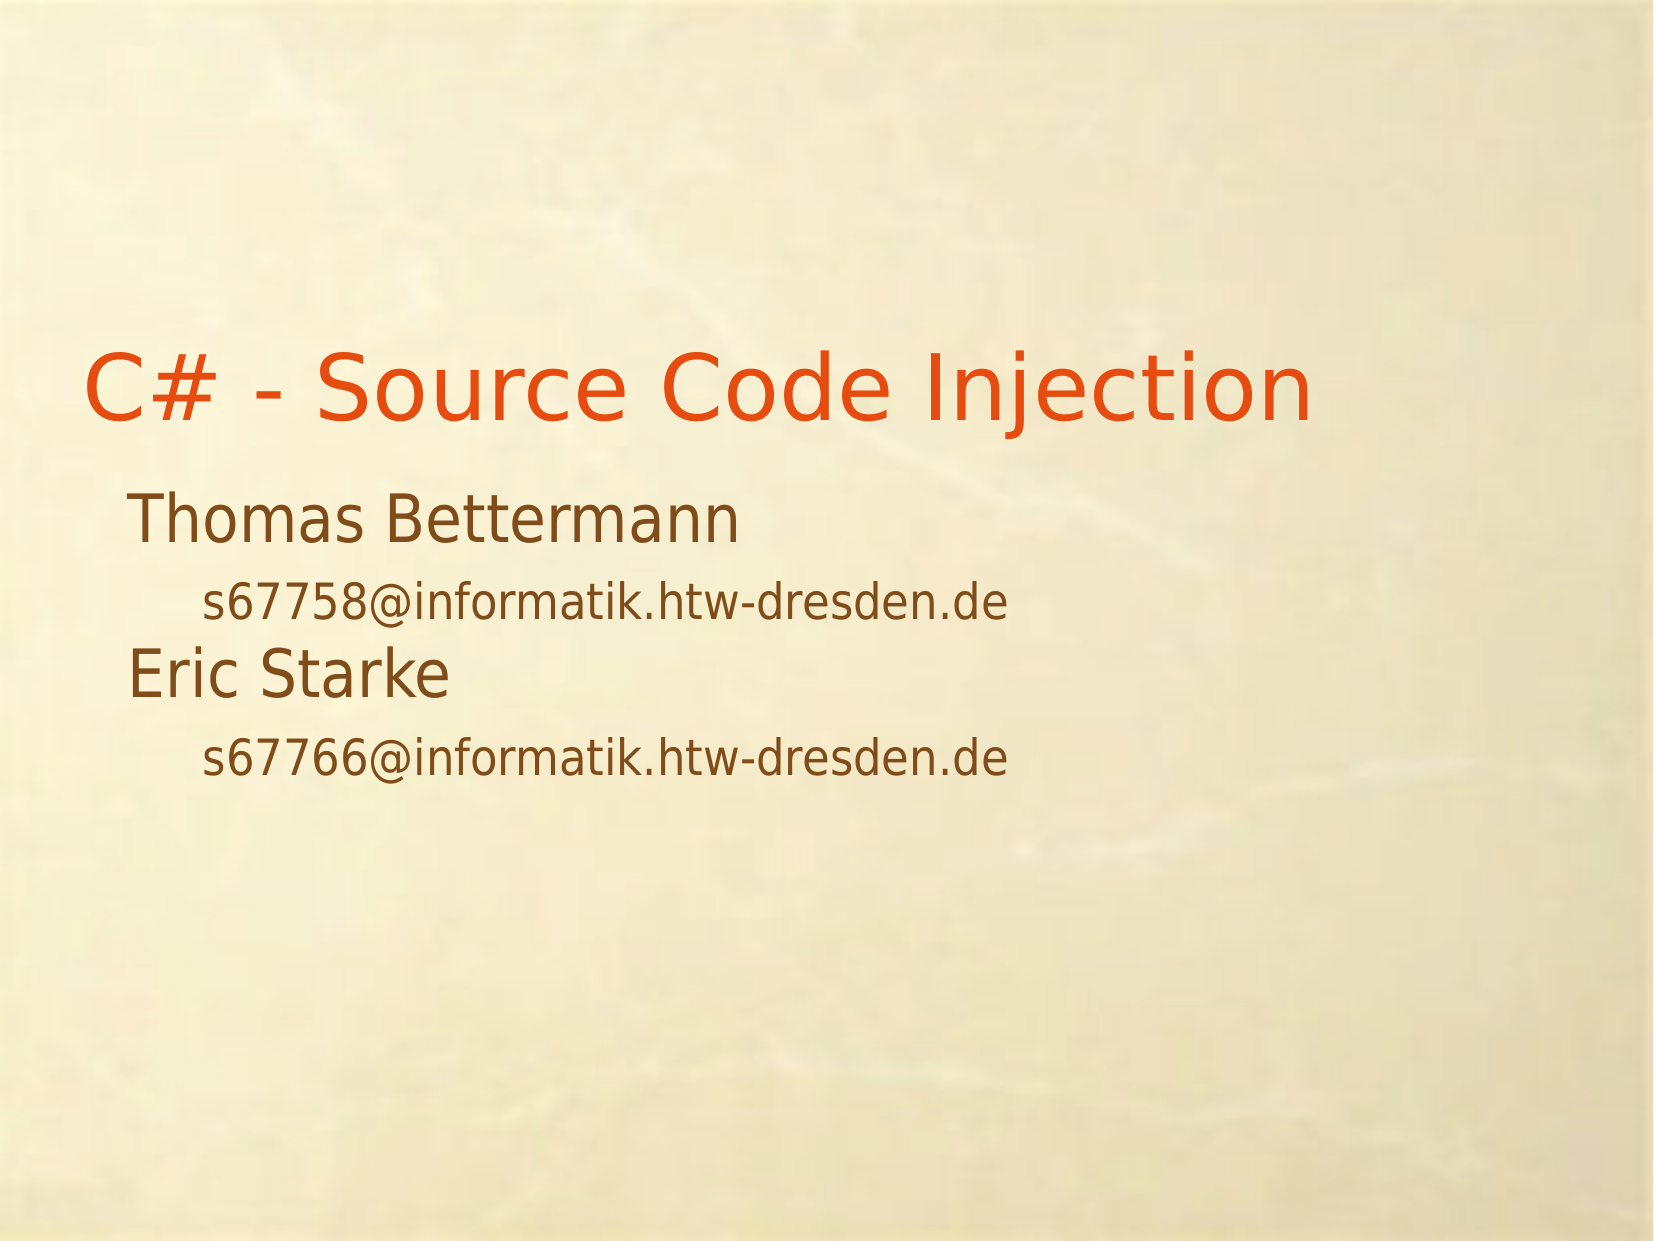

# C# - Source Code Injection
Thomas Bettermann
	s67758@informatik.htw-dresden.de
Eric Starke
	s67766@informatik.htw-dresden.de